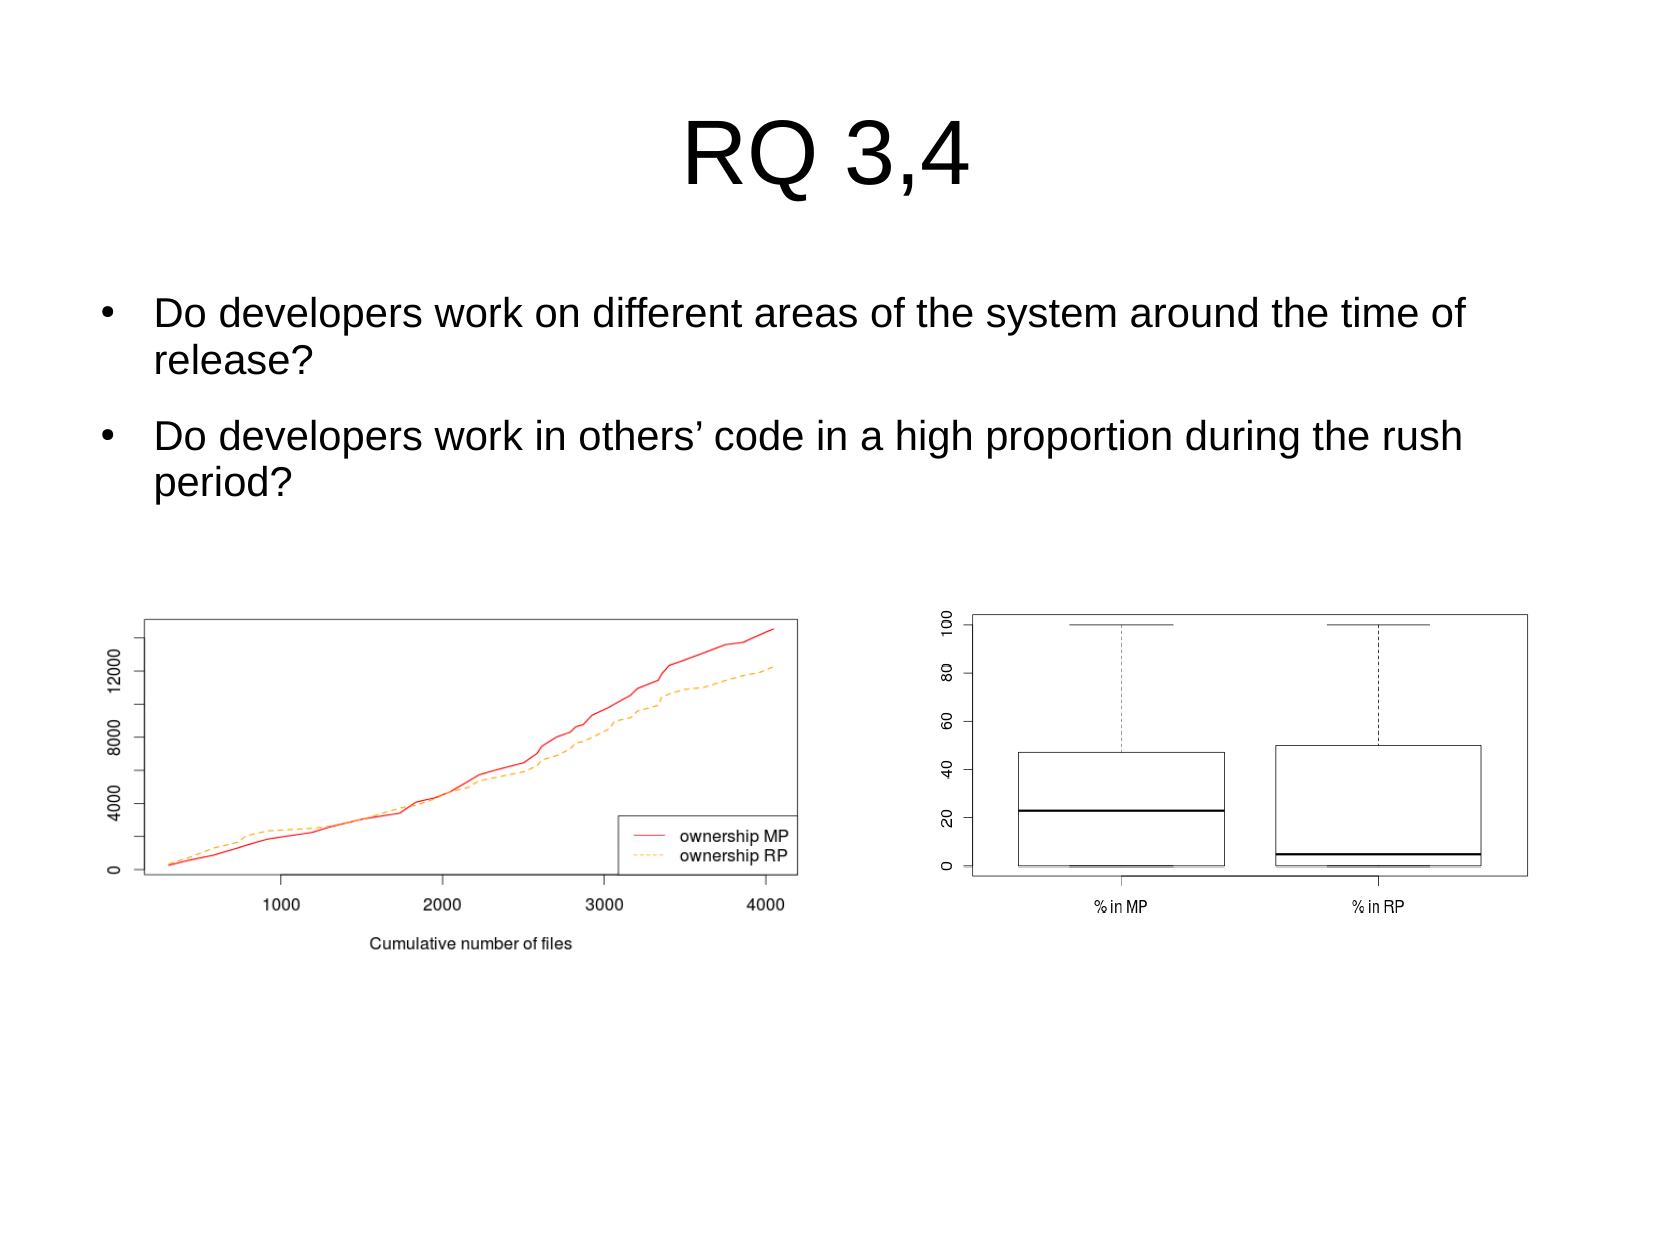

# RQ 3,4
Do developers work on different areas of the system around the time of release?
Do developers work in others’ code in a high proportion during the rush period?